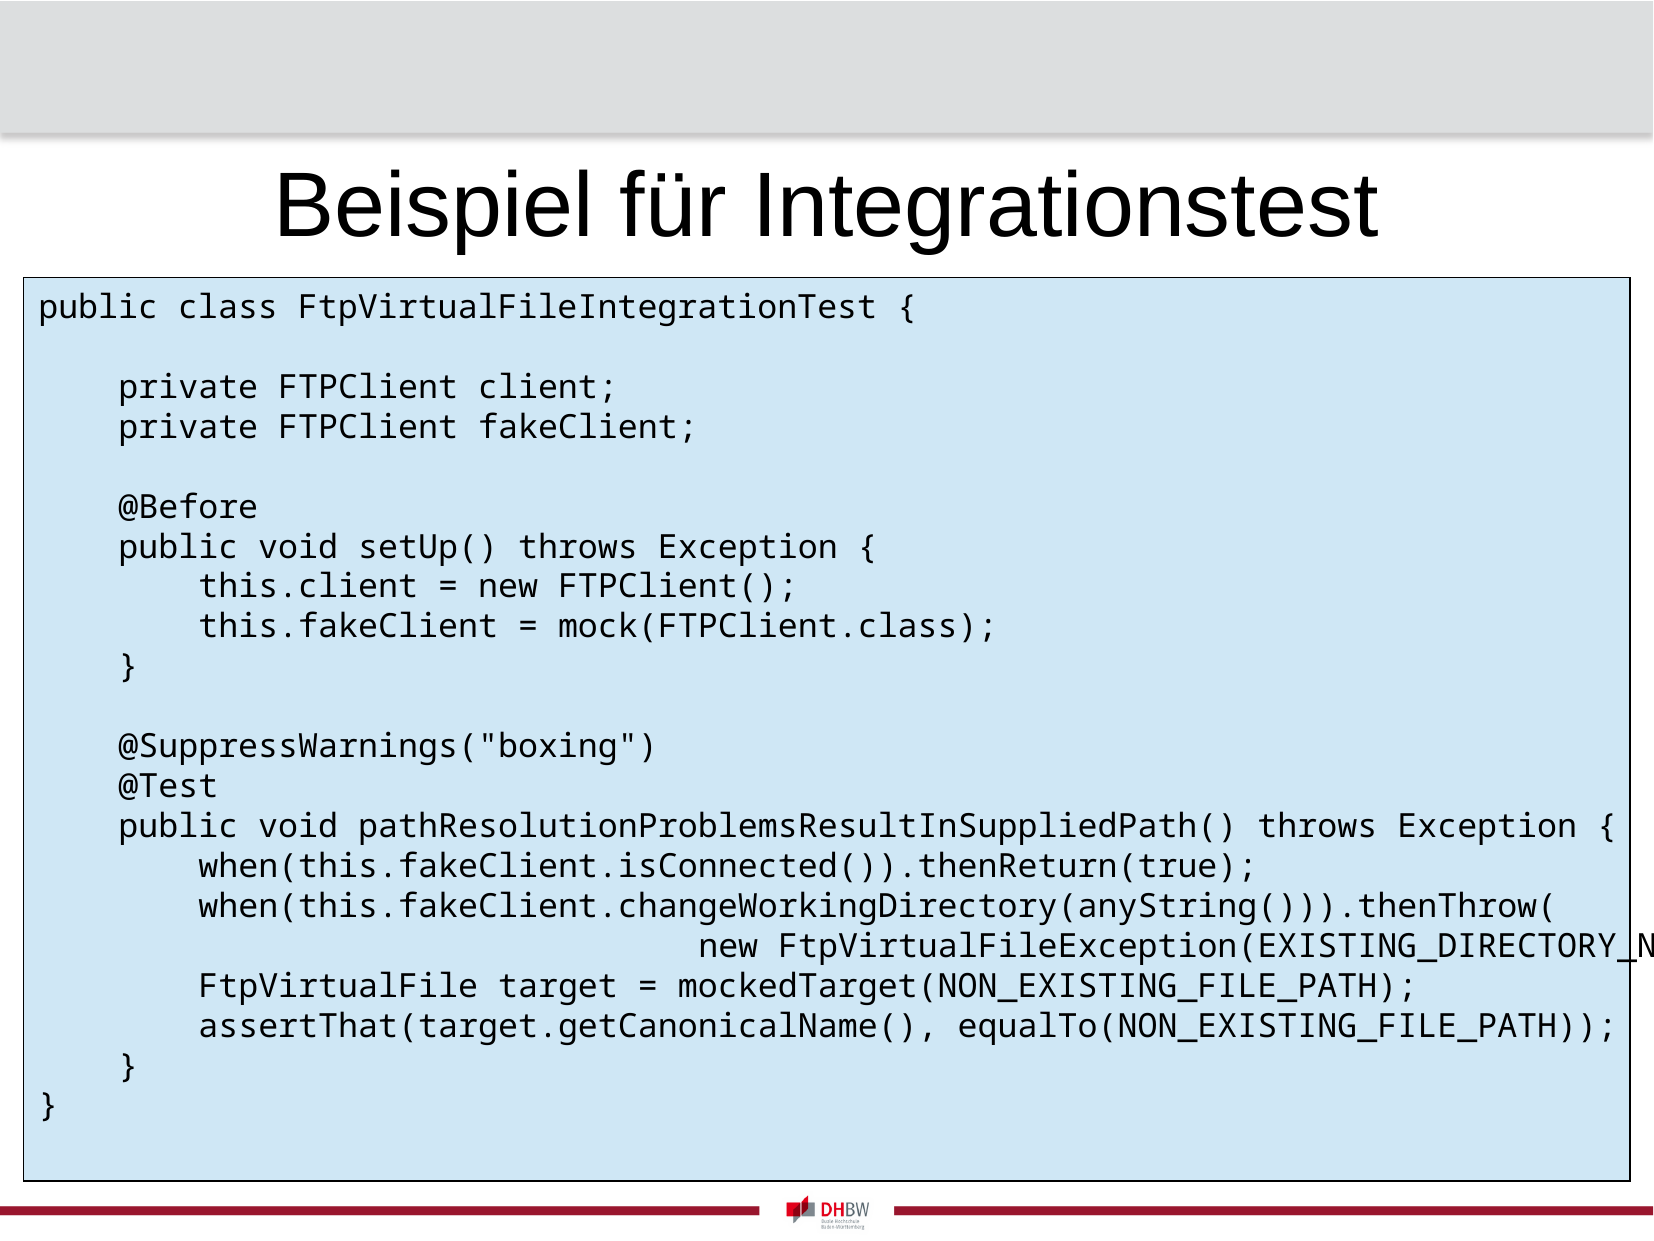

# Beispiel für Integrationstest
public class FtpVirtualFileIntegrationTest {
 private FTPClient client;
 private FTPClient fakeClient;
 @Before
 public void setUp() throws Exception {
 this.client = new FTPClient();
 this.fakeClient = mock(FTPClient.class);
 }
 @SuppressWarnings("boxing")
 @Test
 public void pathResolutionProblemsResultInSuppliedPath() throws Exception {
 when(this.fakeClient.isConnected()).thenReturn(true);
 when(this.fakeClient.changeWorkingDirectory(anyString())).thenThrow(
 new FtpVirtualFileException(EXISTING_DIRECTORY_NAME));
 FtpVirtualFile target = mockedTarget(NON_EXISTING_FILE_PATH);
 assertThat(target.getCanonicalName(), equalTo(NON_EXISTING_FILE_PATH));
 }
}